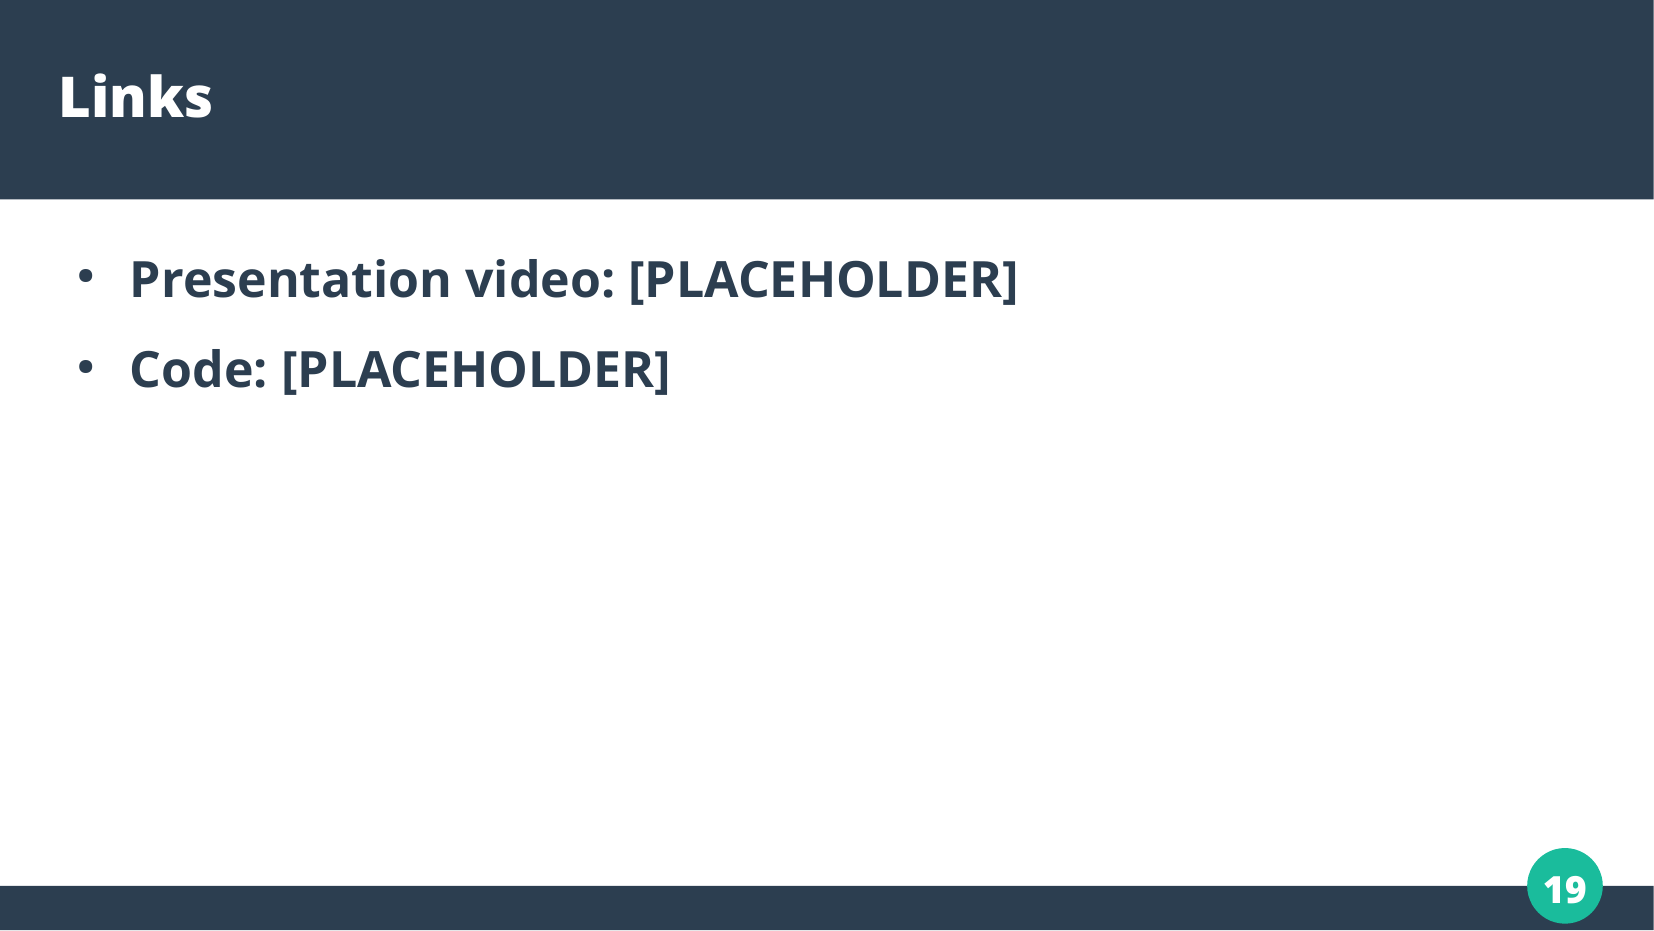

# Links
Presentation video: [PLACEHOLDER]
Code: [PLACEHOLDER]